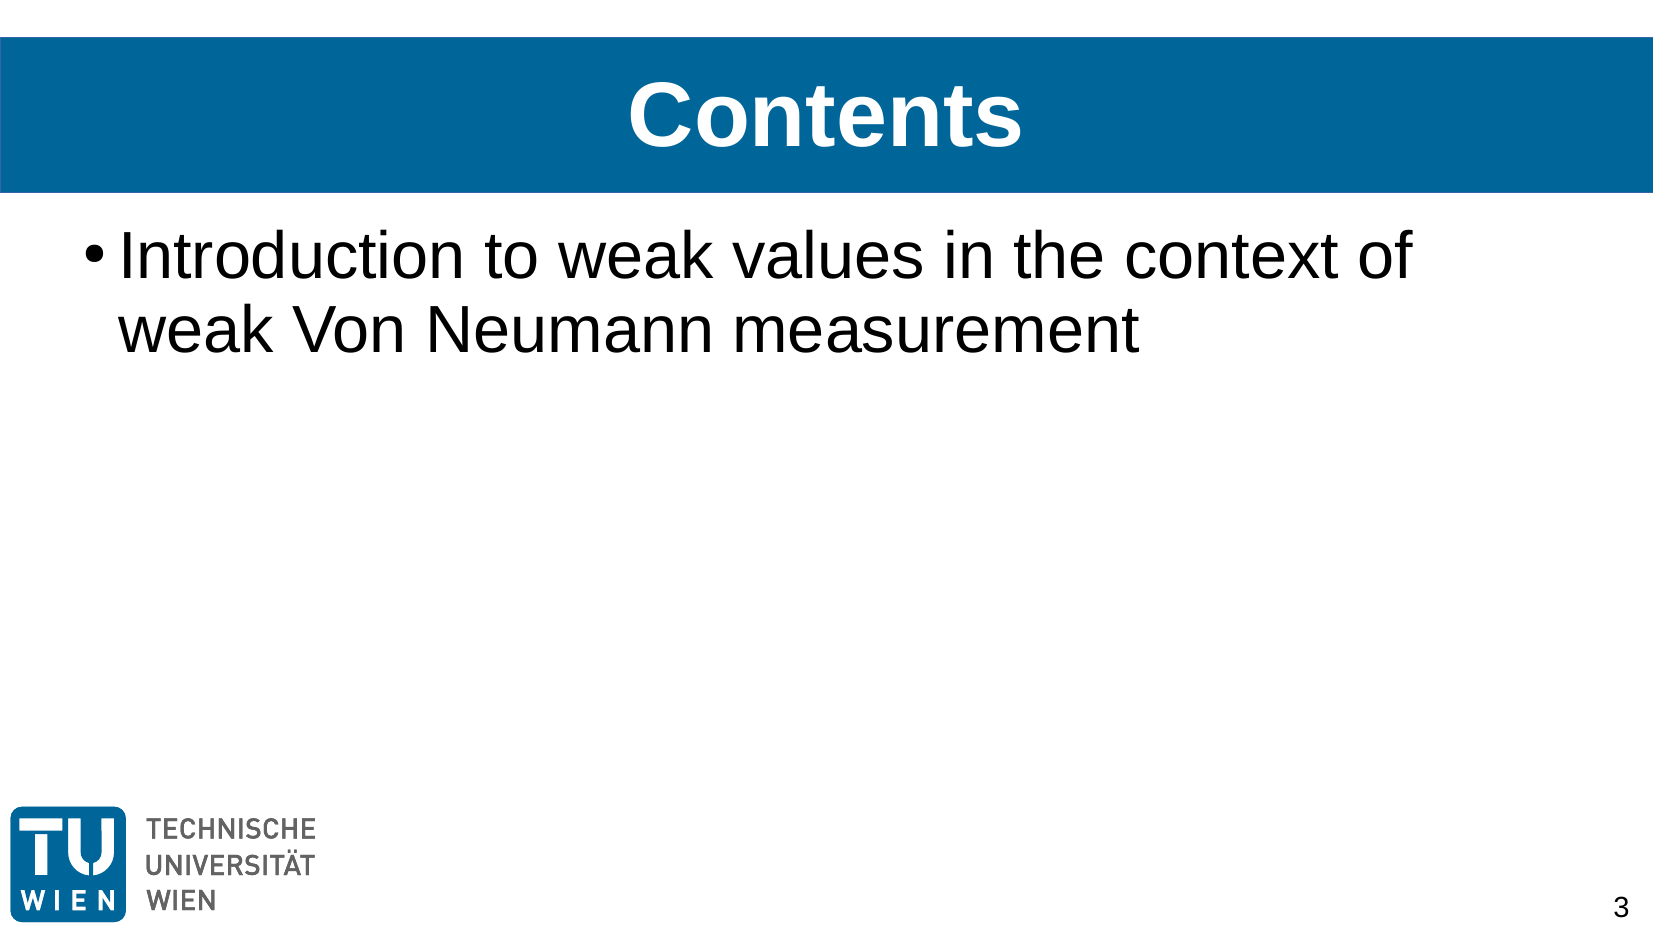

# Contents
Introduction to weak values in the context of weak Von Neumann measurement